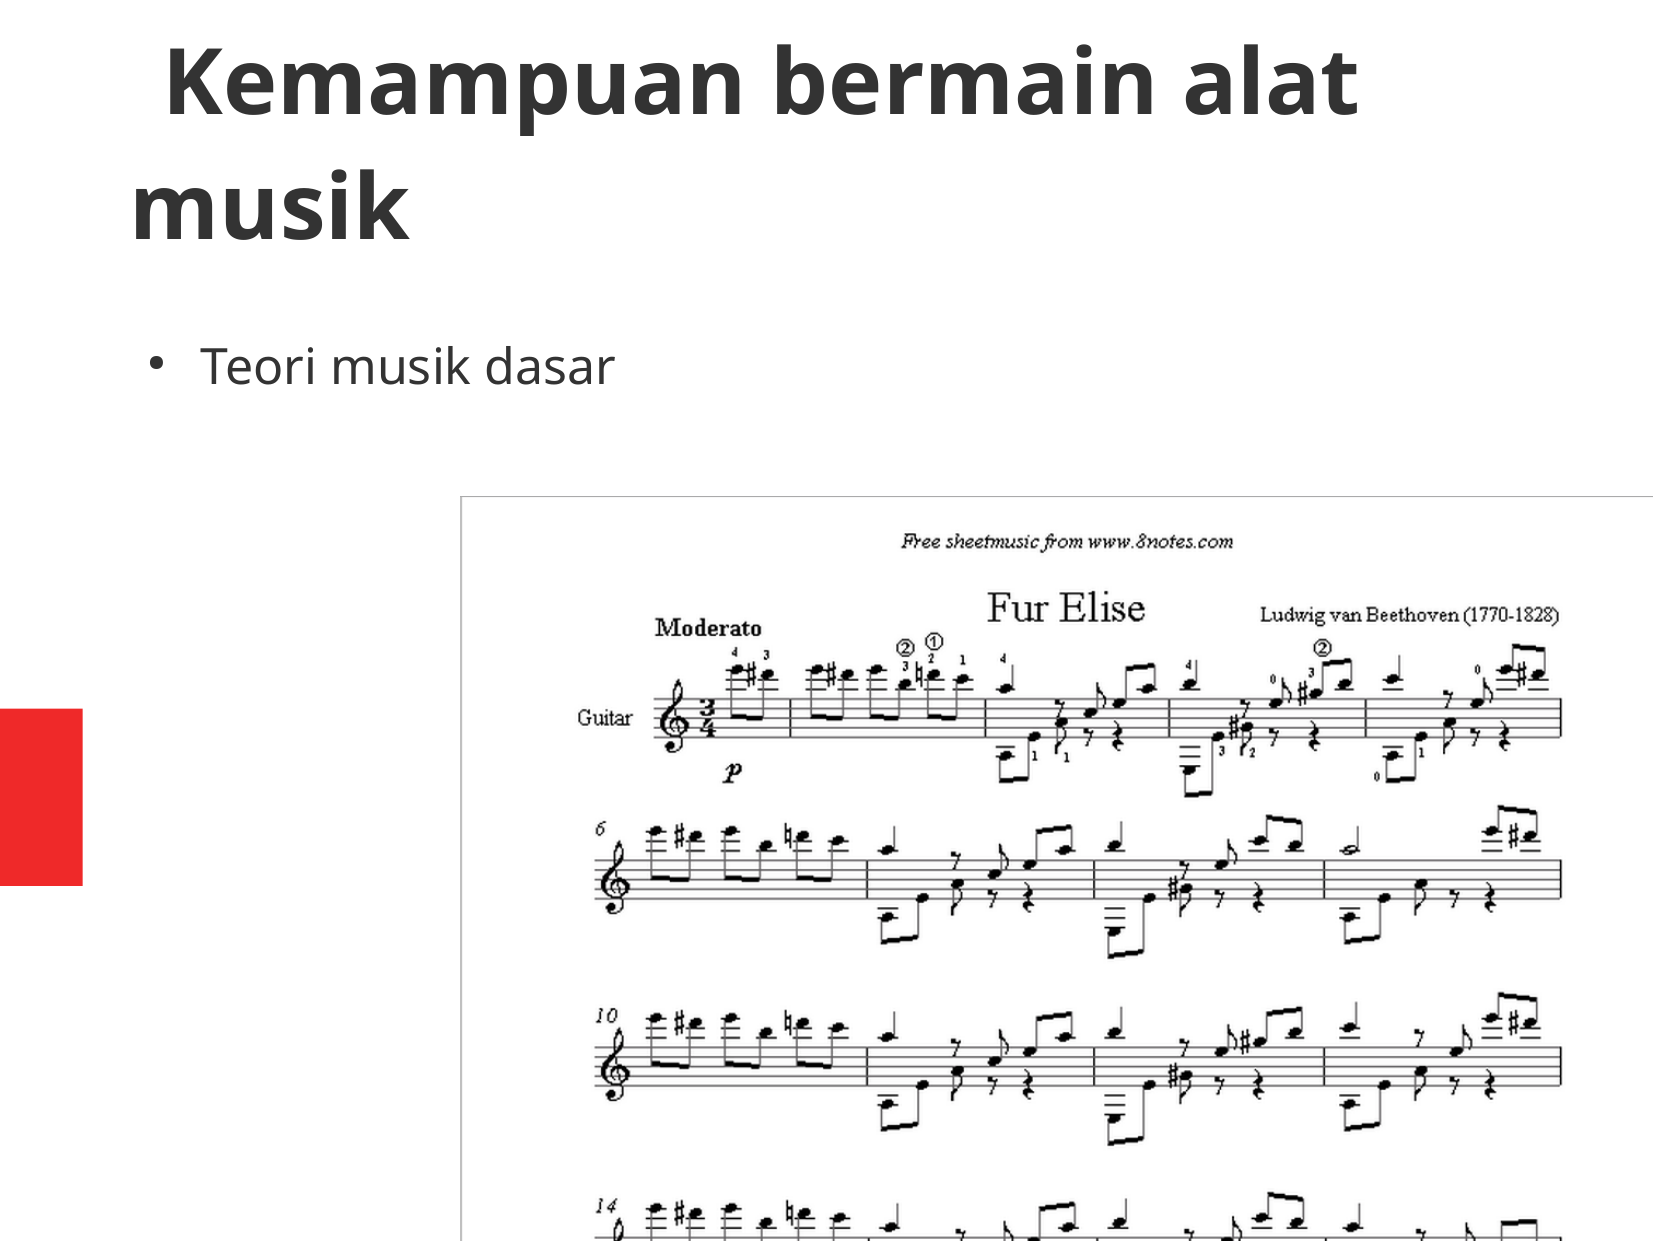

# Kemampuan bermain alat musik
Teori musik dasar